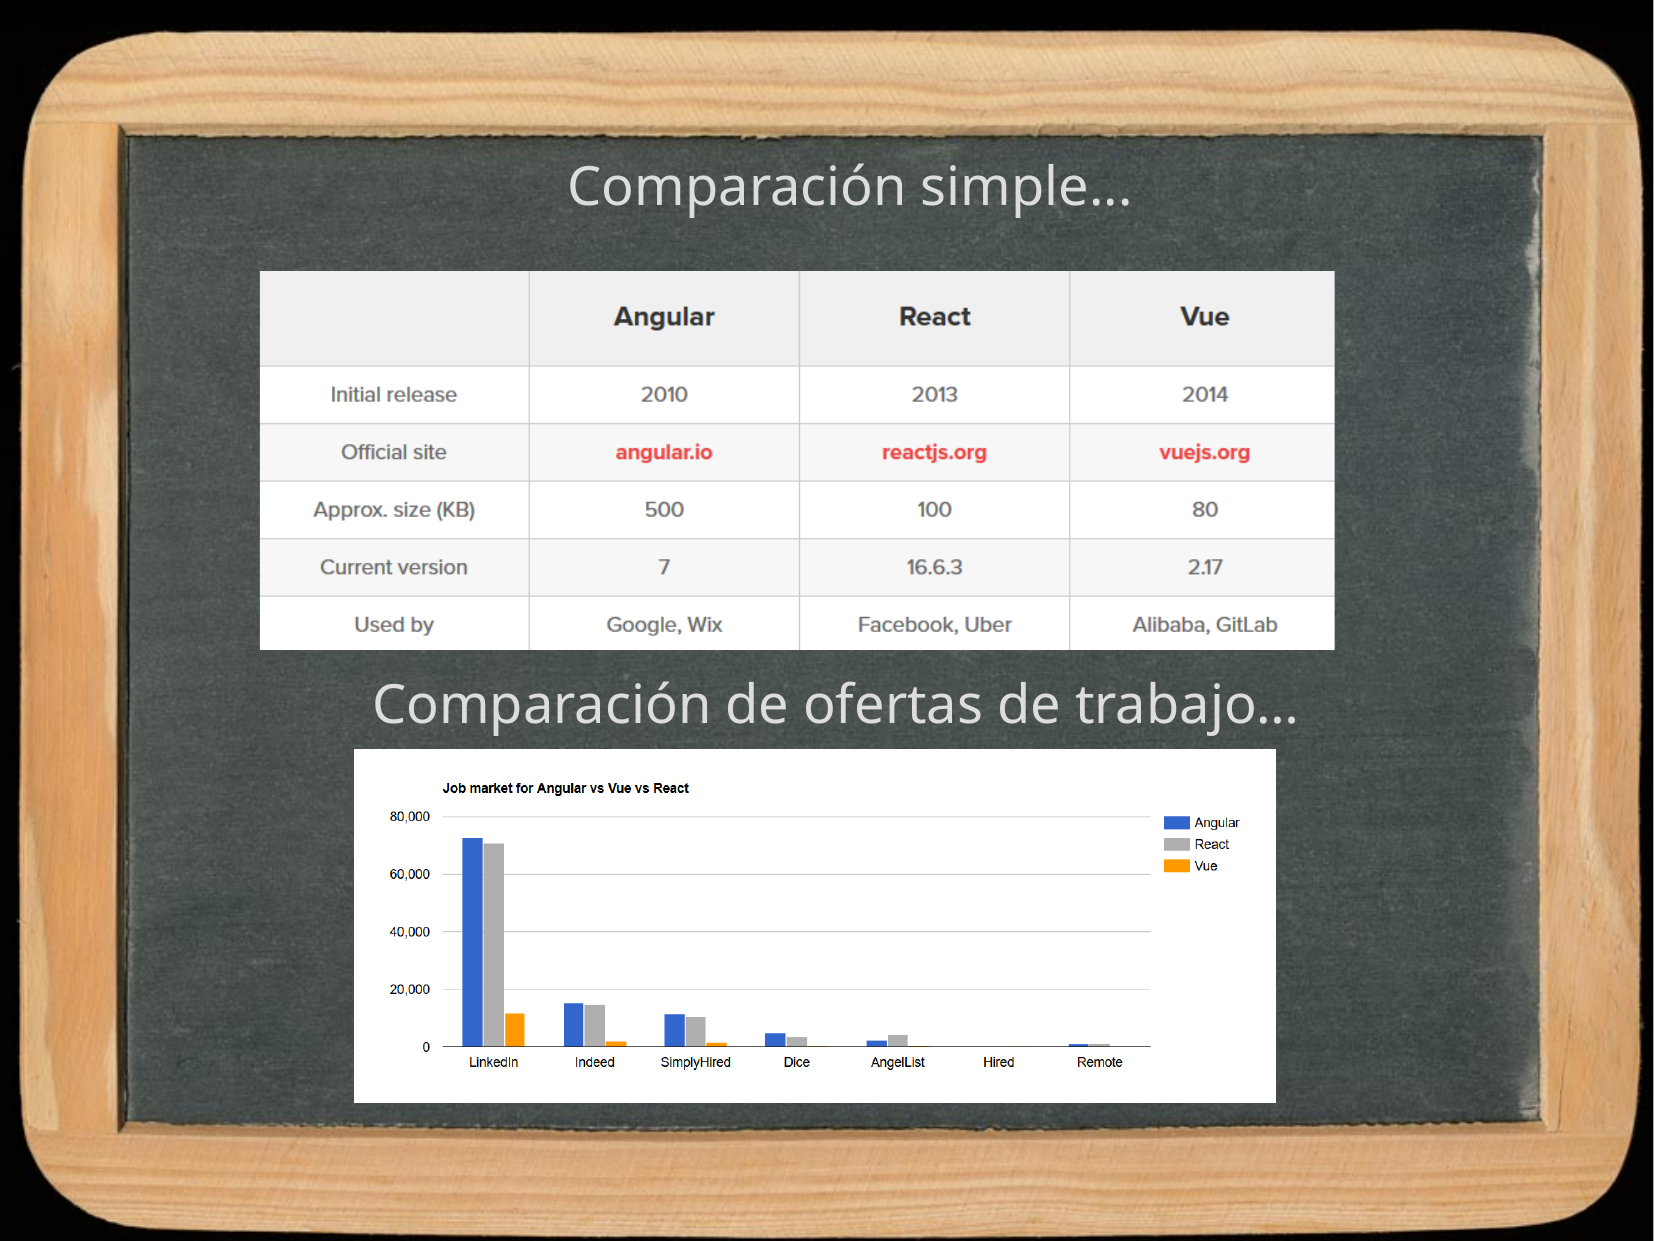

Comparación simple...
Comparación de ofertas de trabajo…